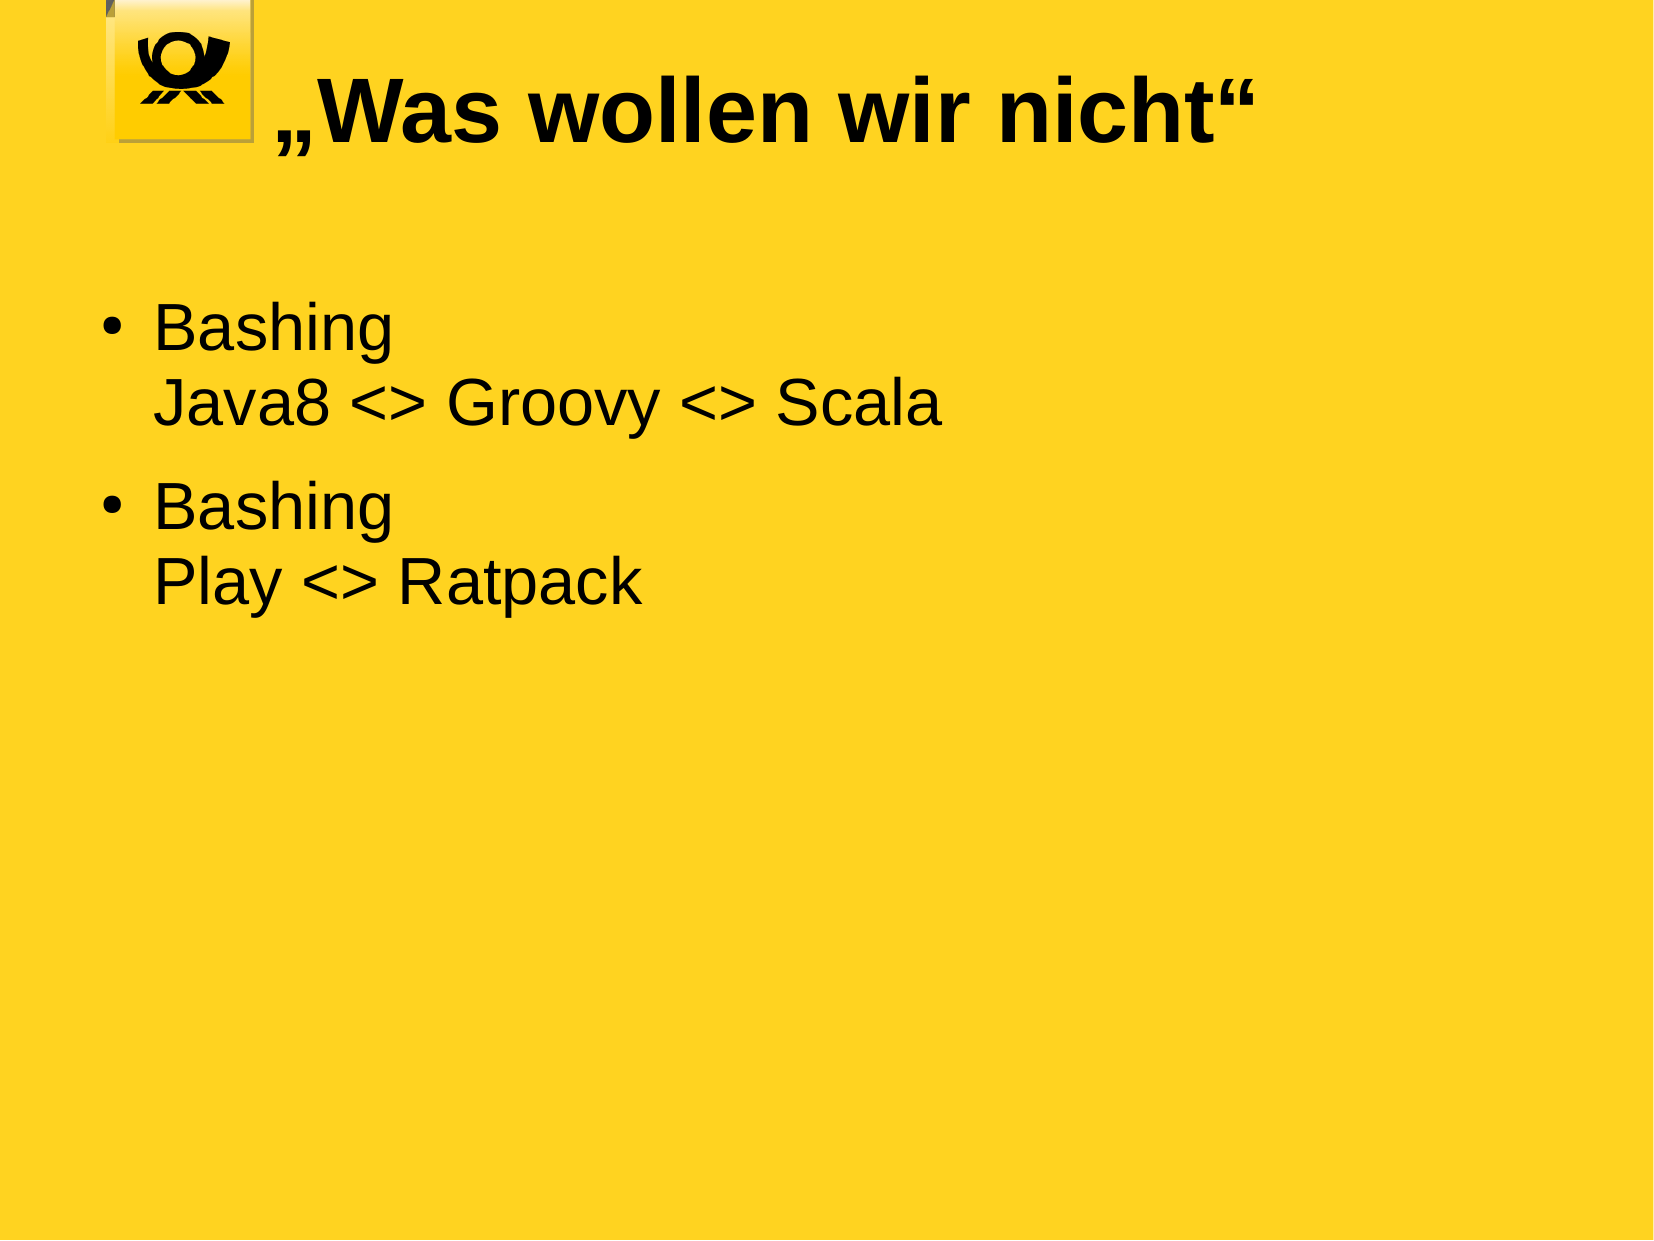

# „Was wollen wir nicht“
Bashing
Java8 <> Groovy <> Scala
Bashing
Play <> Ratpack